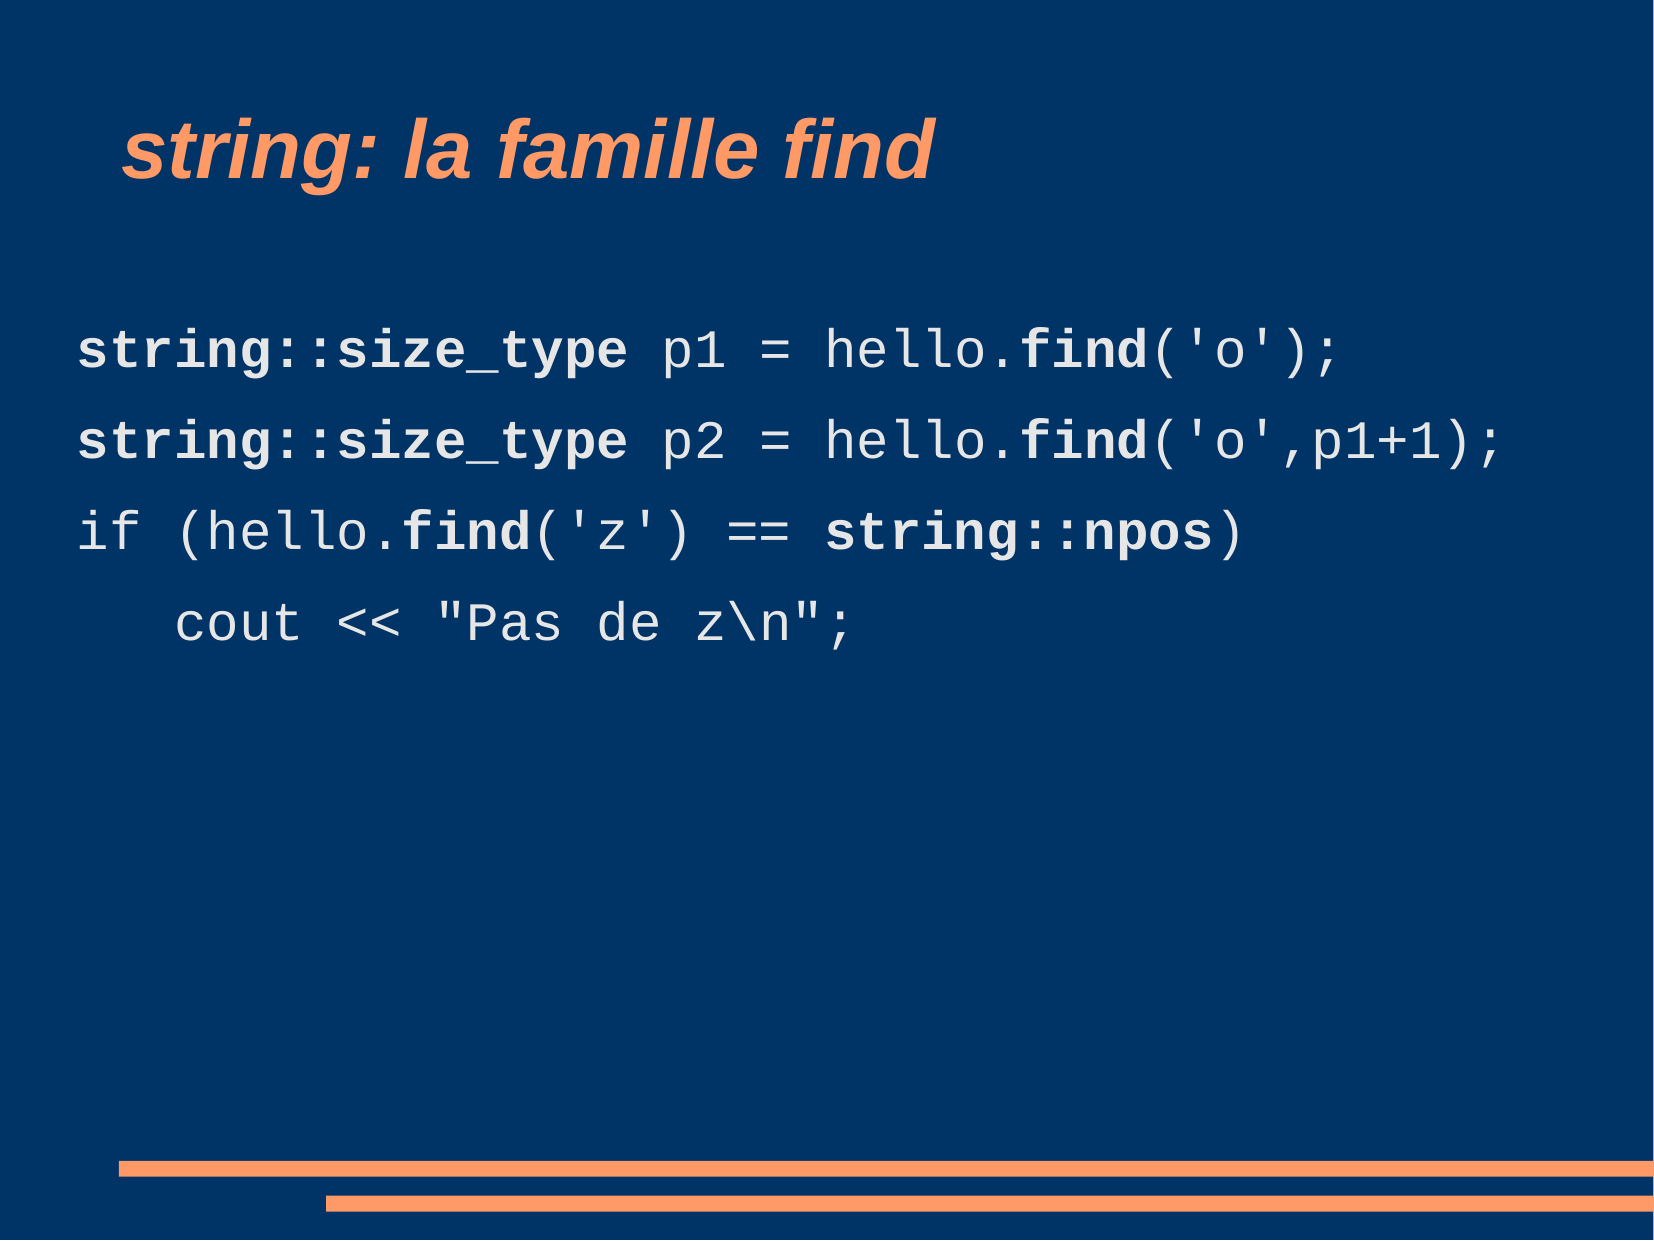

# string: la famille find
string::size_type p1 = hello.find('o');
string::size_type p2 = hello.find('o',p1+1);
if (hello.find('z') == string::npos)
 cout << "Pas de z\n";